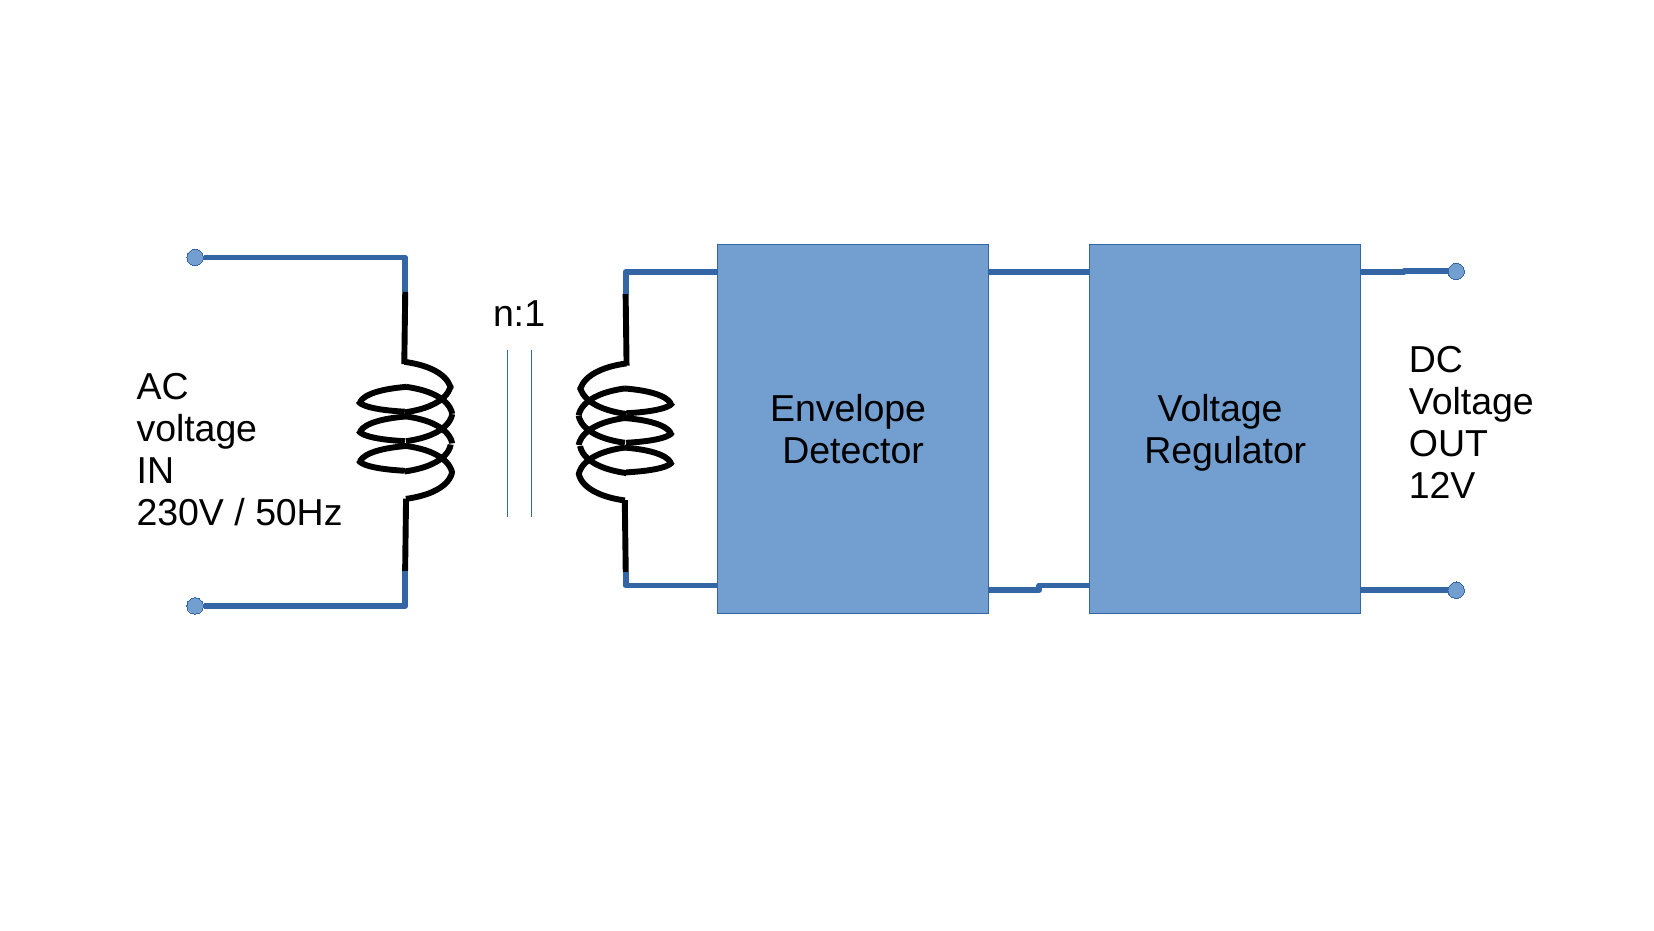

Envelope
Detector
Voltage
Regulator
n:1
DC
Voltage
OUT
12V
AC
voltage
IN
230V / 50Hz